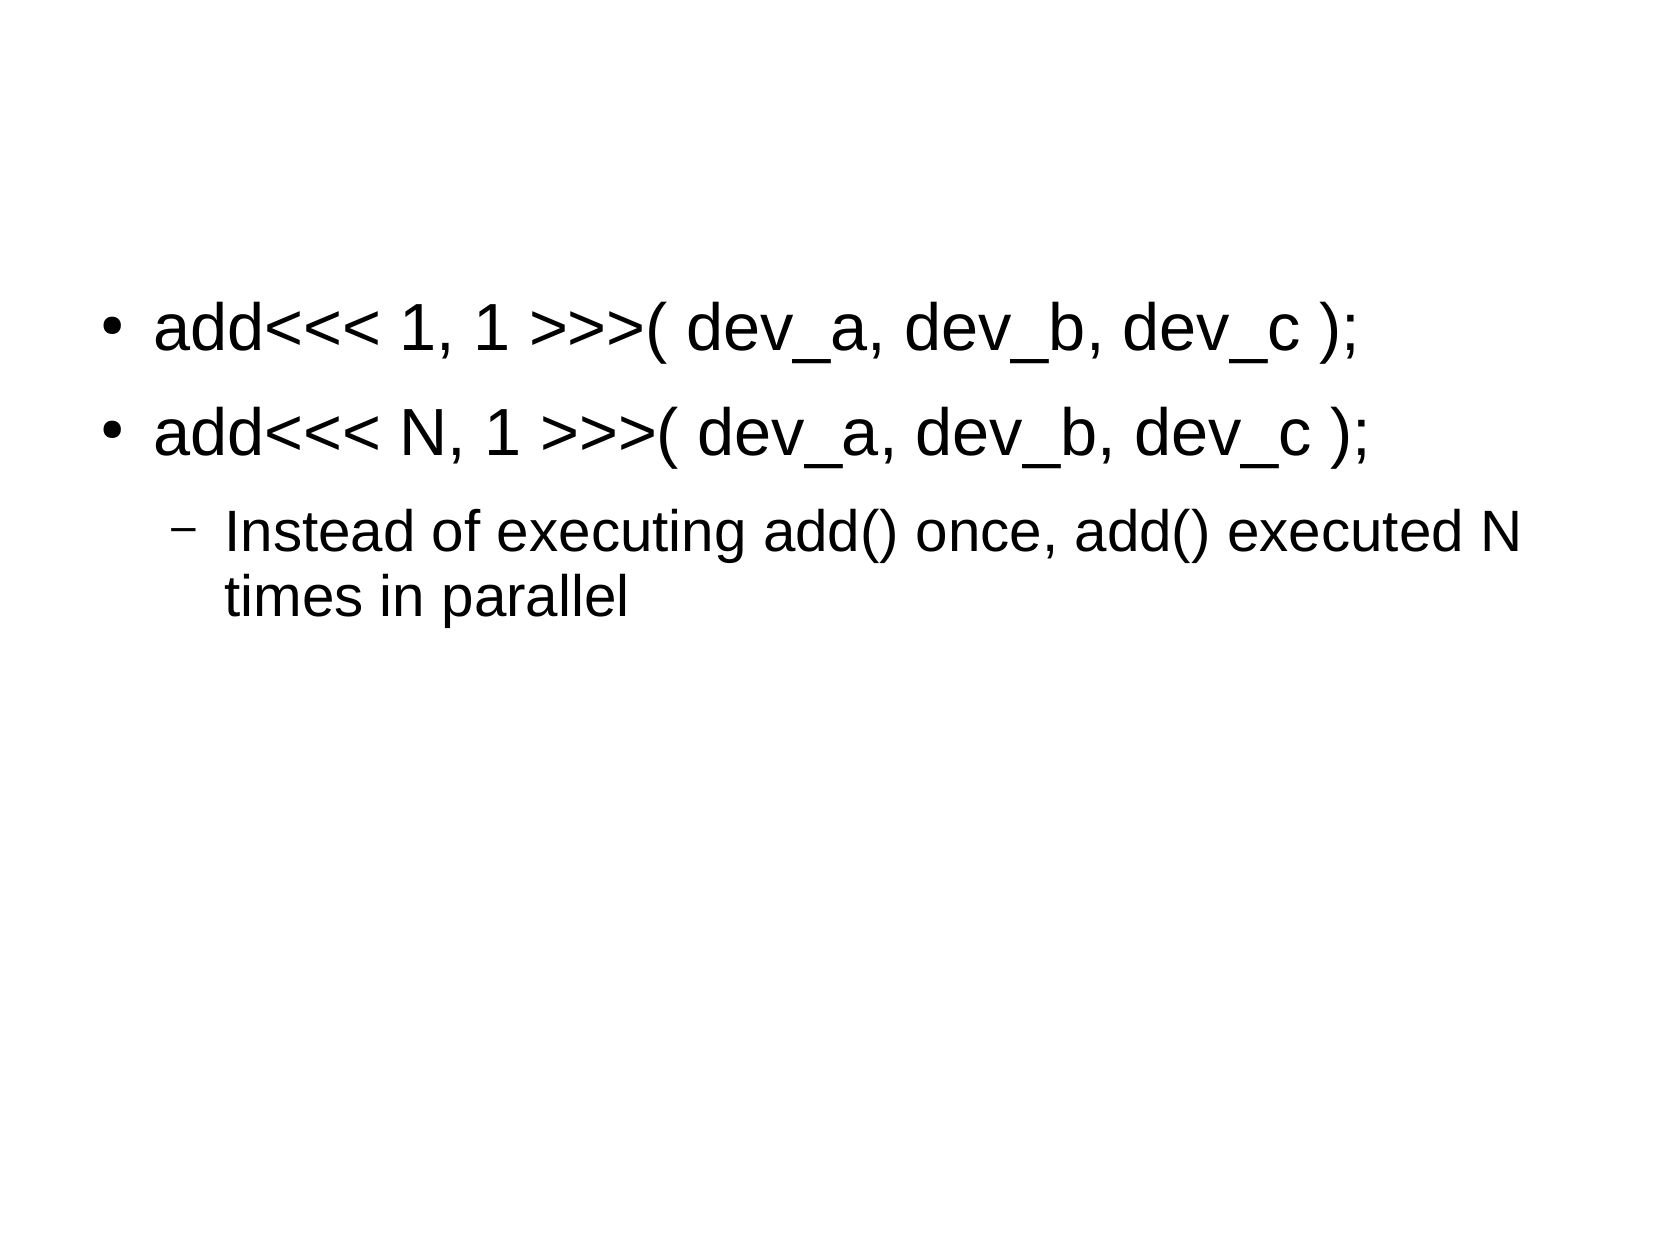

#
add<<< 1, 1 >>>( dev_a, dev_b, dev_c );
add<<< N, 1 >>>( dev_a, dev_b, dev_c );
Instead of executing add() once, add() executed N times in parallel